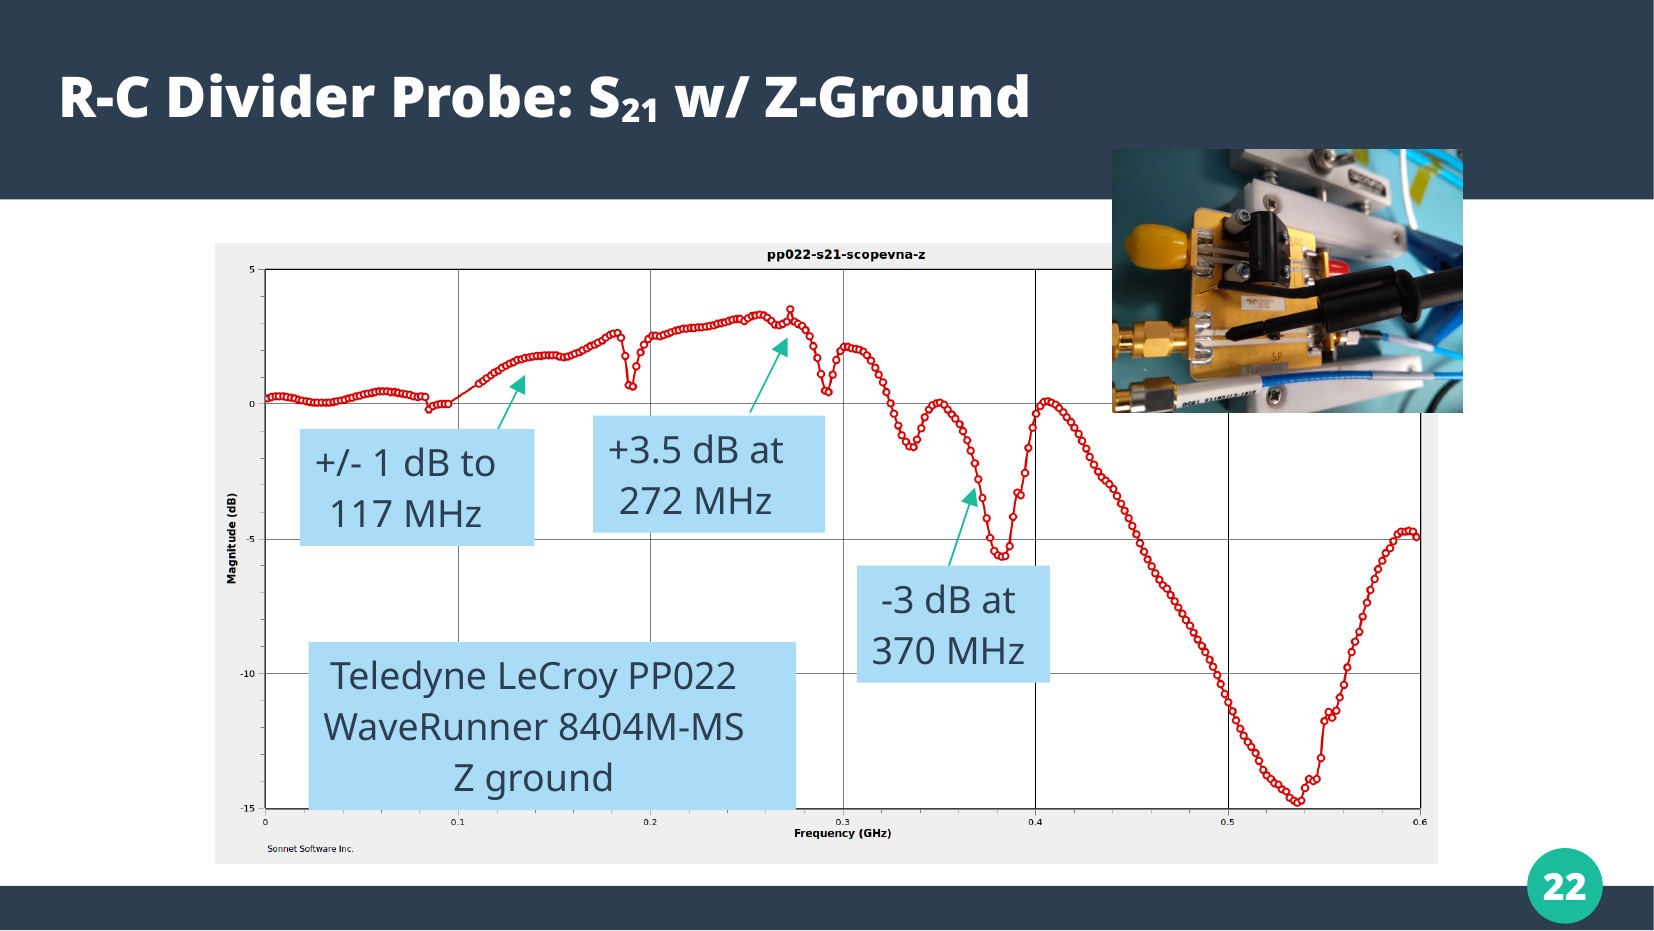

# R-C Divider Probe: S21 w/ Z-Ground
+3.5 dB at
272 MHz
+/- 1 dB to
117 MHz
-3 dB at
370 MHz
Teledyne LeCroy PP022
WaveRunner 8404M-MS
Z ground